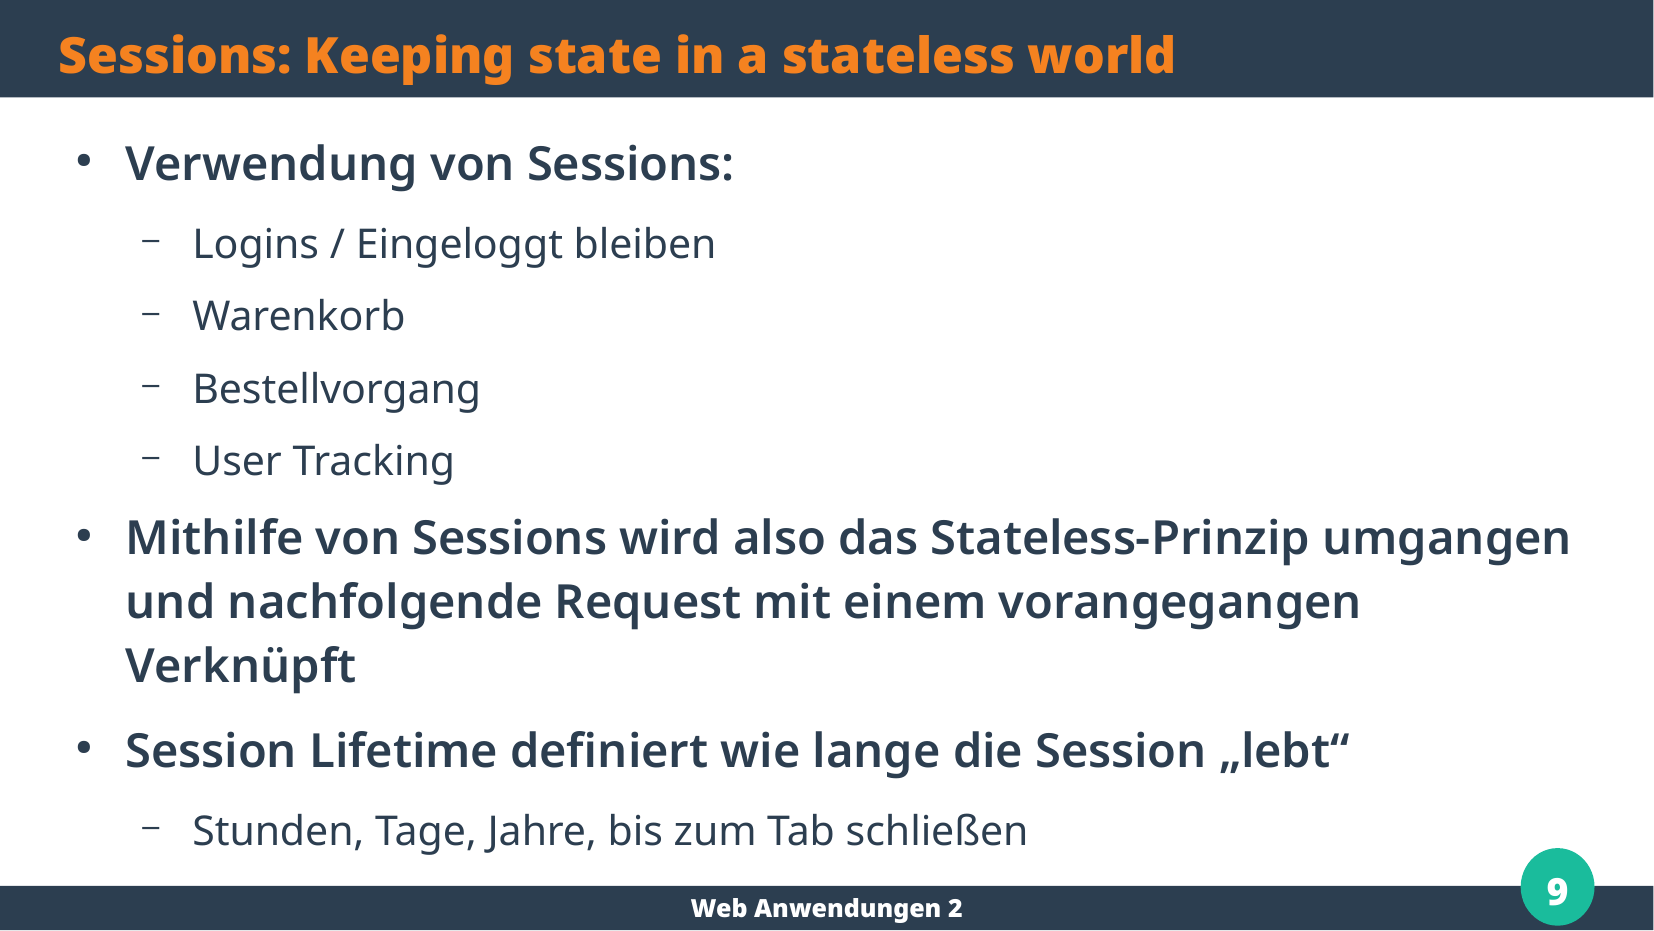

# Sessions: Keeping state in a stateless world
Verwendung von Sessions:
Logins / Eingeloggt bleiben
Warenkorb
Bestellvorgang
User Tracking
Mithilfe von Sessions wird also das Stateless-Prinzip umgangen und nachfolgende Request mit einem vorangegangen Verknüpft
Session Lifetime definiert wie lange die Session „lebt“
Stunden, Tage, Jahre, bis zum Tab schließen
9